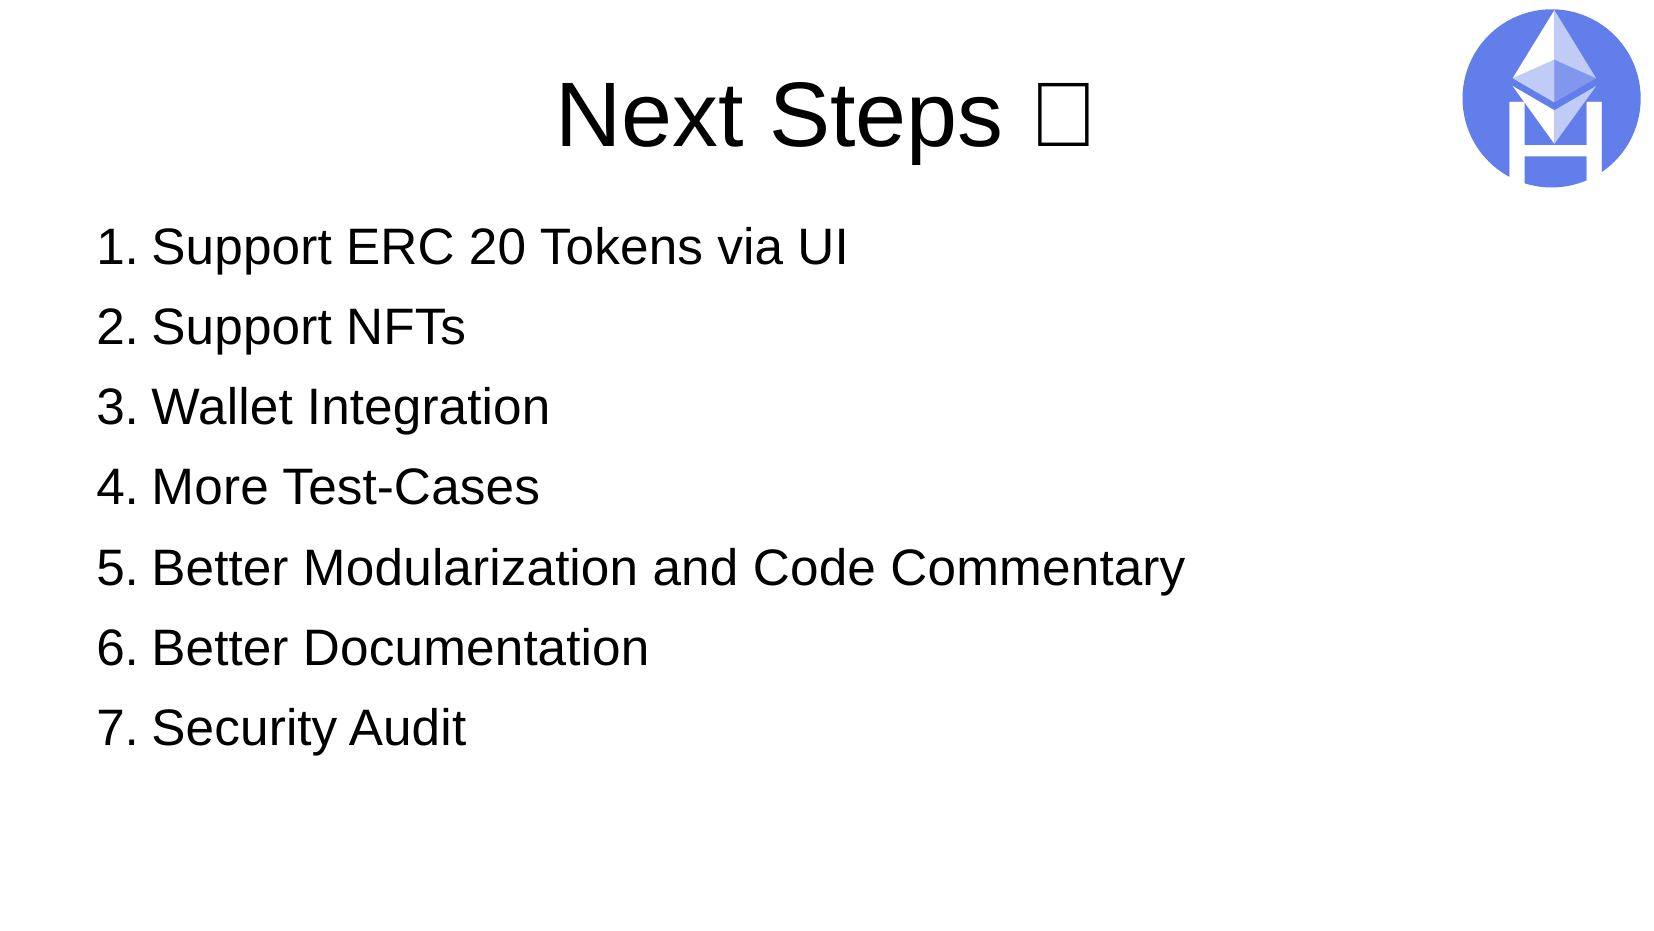

# Next Steps 🔜
 Support ERC 20 Tokens via UI
 Support NFTs
 Wallet Integration
 More Test-Cases
 Better Modularization and Code Commentary
 Better Documentation
 Security Audit